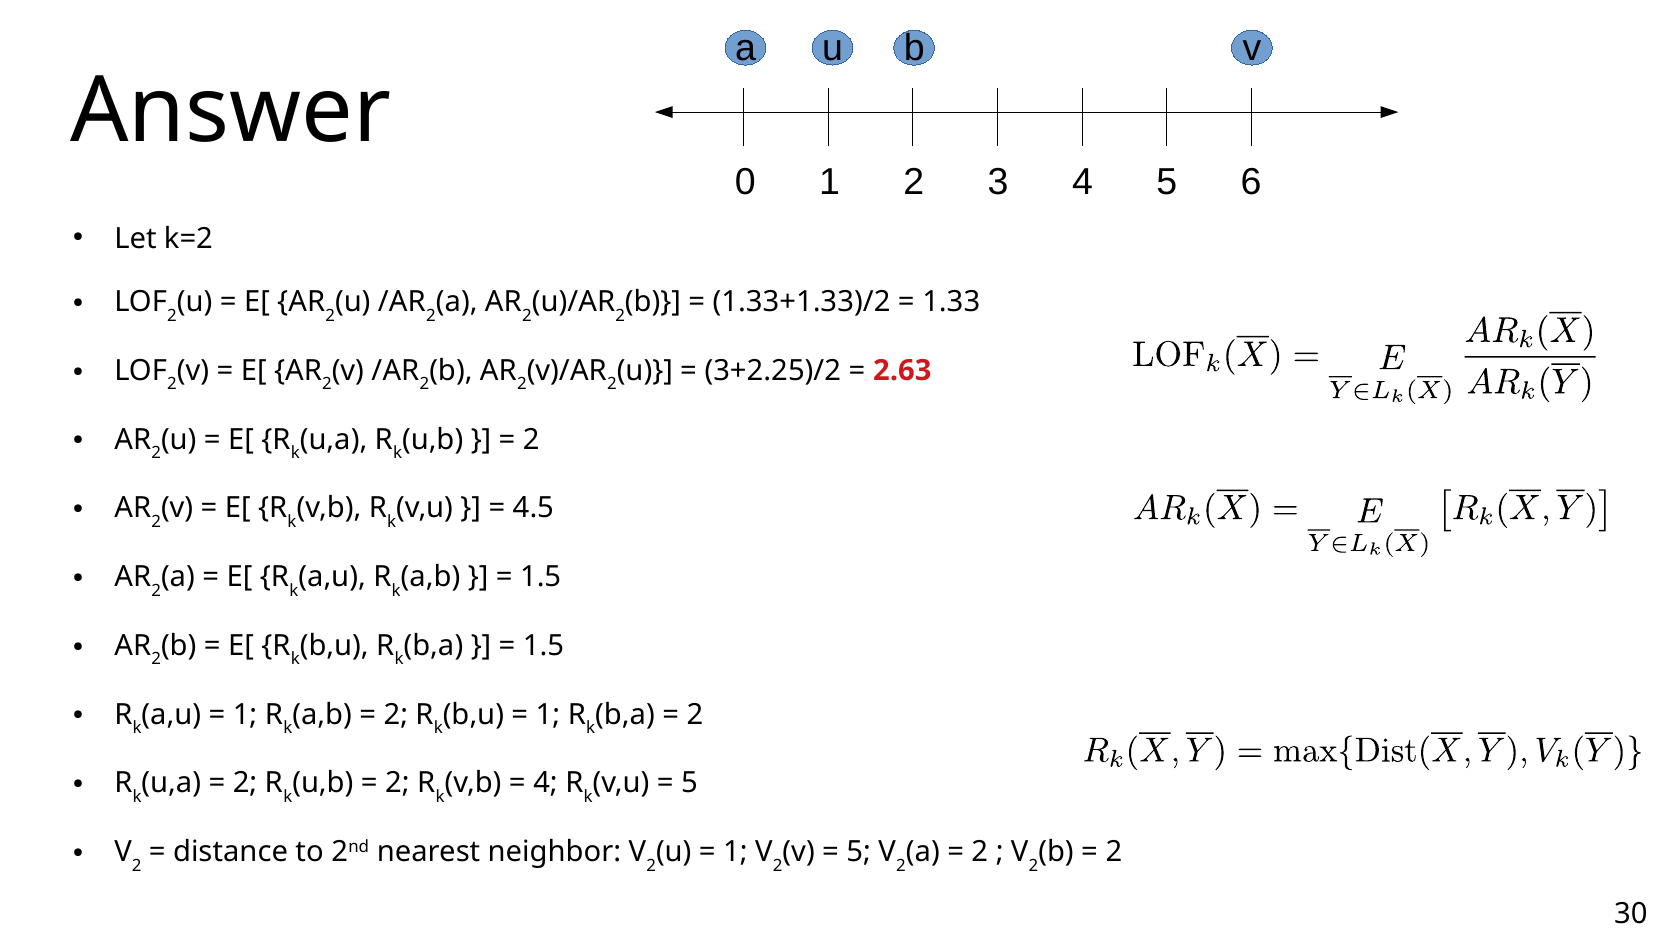

# Answer
u
a
v
b
0
1
2
3
4
5
6
Let k=2
LOF2(u) = E[ {AR2(u) /AR2(a), AR2(u)/AR2(b)}] = (1.33+1.33)/2 = 1.33
LOF2(v) = E[ {AR2(v) /AR2(b), AR2(v)/AR2(u)}] = (3+2.25)/2 = 2.63
AR2(u) = E[ {Rk(u,a), Rk(u,b) }] = 2
AR2(v) = E[ {Rk(v,b), Rk(v,u) }] = 4.5
AR2(a) = E[ {Rk(a,u), Rk(a,b) }] = 1.5
AR2(b) = E[ {Rk(b,u), Rk(b,a) }] = 1.5
Rk(a,u) = 1; Rk(a,b) = 2; Rk(b,u) = 1; Rk(b,a) = 2
Rk(u,a) = 2; Rk(u,b) = 2; Rk(v,b) = 4; Rk(v,u) = 5
V2 = distance to 2nd nearest neighbor: V2(u) = 1; V2(v) = 5; V2(a) = 2 ; V2(b) = 2
30